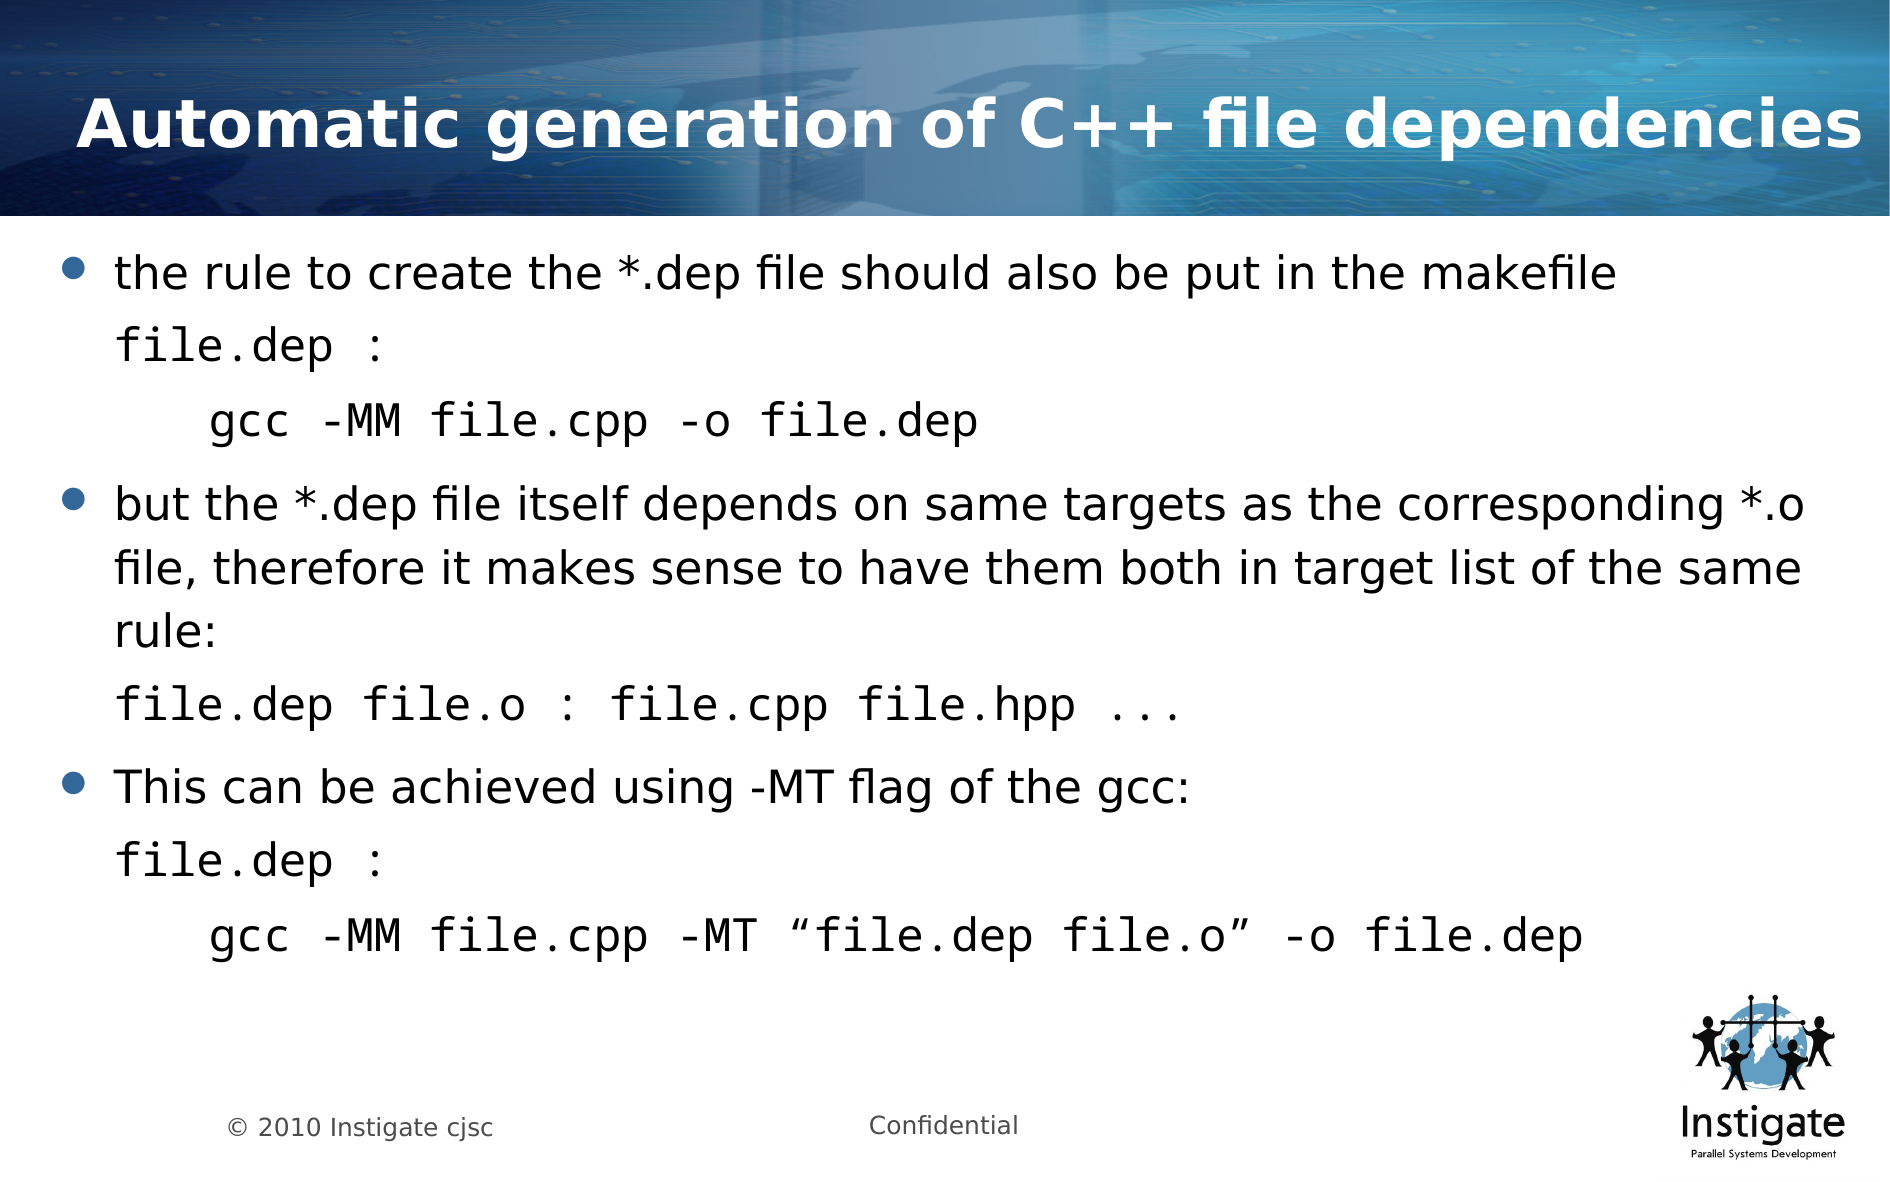

# Automatic generation of C++ file dependencies
the rule to create the *.dep file should also be put in the makefile
file.dep :
		gcc -MM file.cpp -o file.dep
but the *.dep file itself depends on same targets as the corresponding *.o file, therefore it makes sense to have them both in target list of the same rule:
file.dep file.o : file.cpp file.hpp ...
This can be achieved using -MT flag of the gcc:
file.dep :
		gcc -MM file.cpp -MT “file.dep file.o” -o file.dep